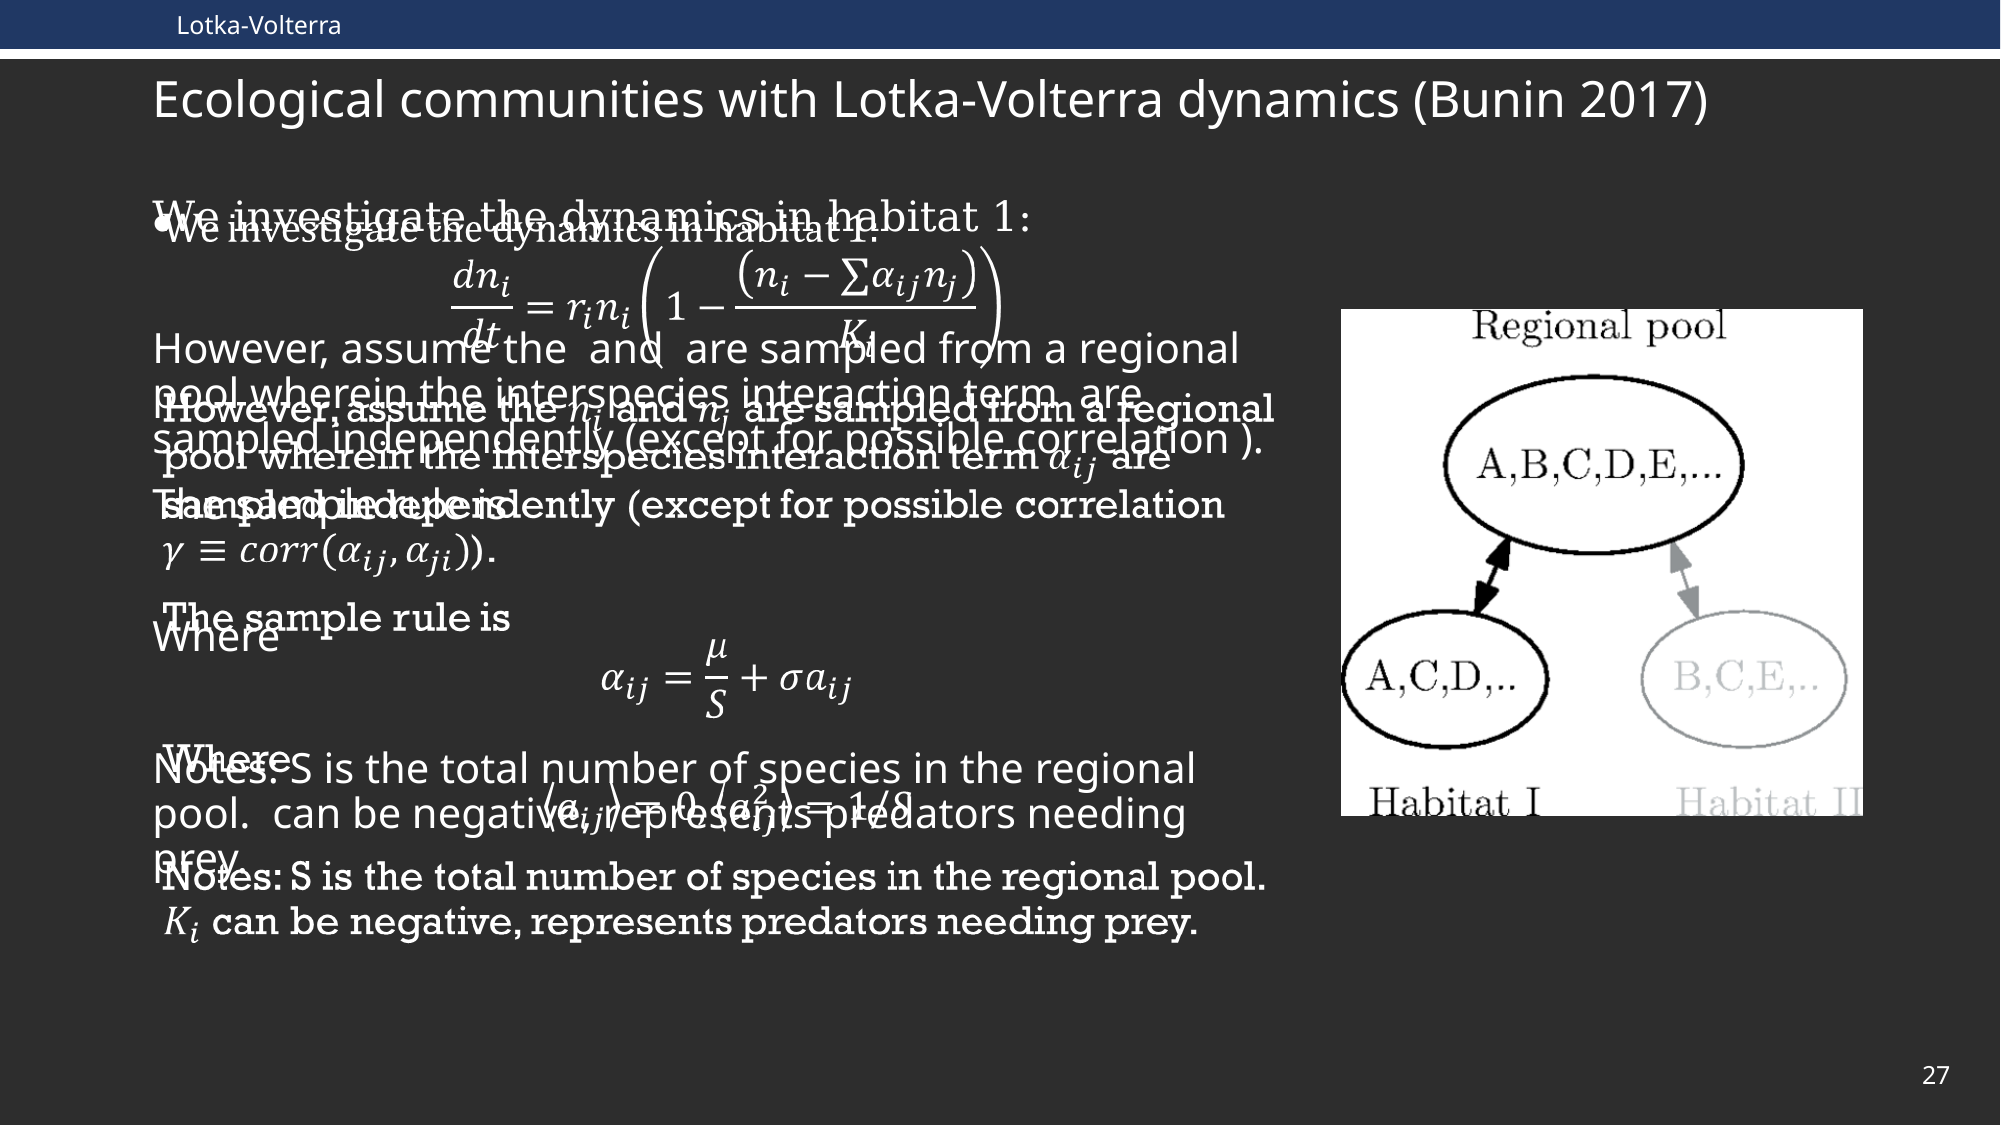

Lotka-Volterra
# Ecological communities with Lotka-Volterra dynamics (Bunin 2017)
We investigate the dynamics in habitat 1:
However, assume the and are sampled from a regional pool wherein the interspecies interaction term are sampled independently (except for possible correlation ).
The sample rule is
Where
Notes: S is the total number of species in the regional pool. can be negative, represents predators needing prey.